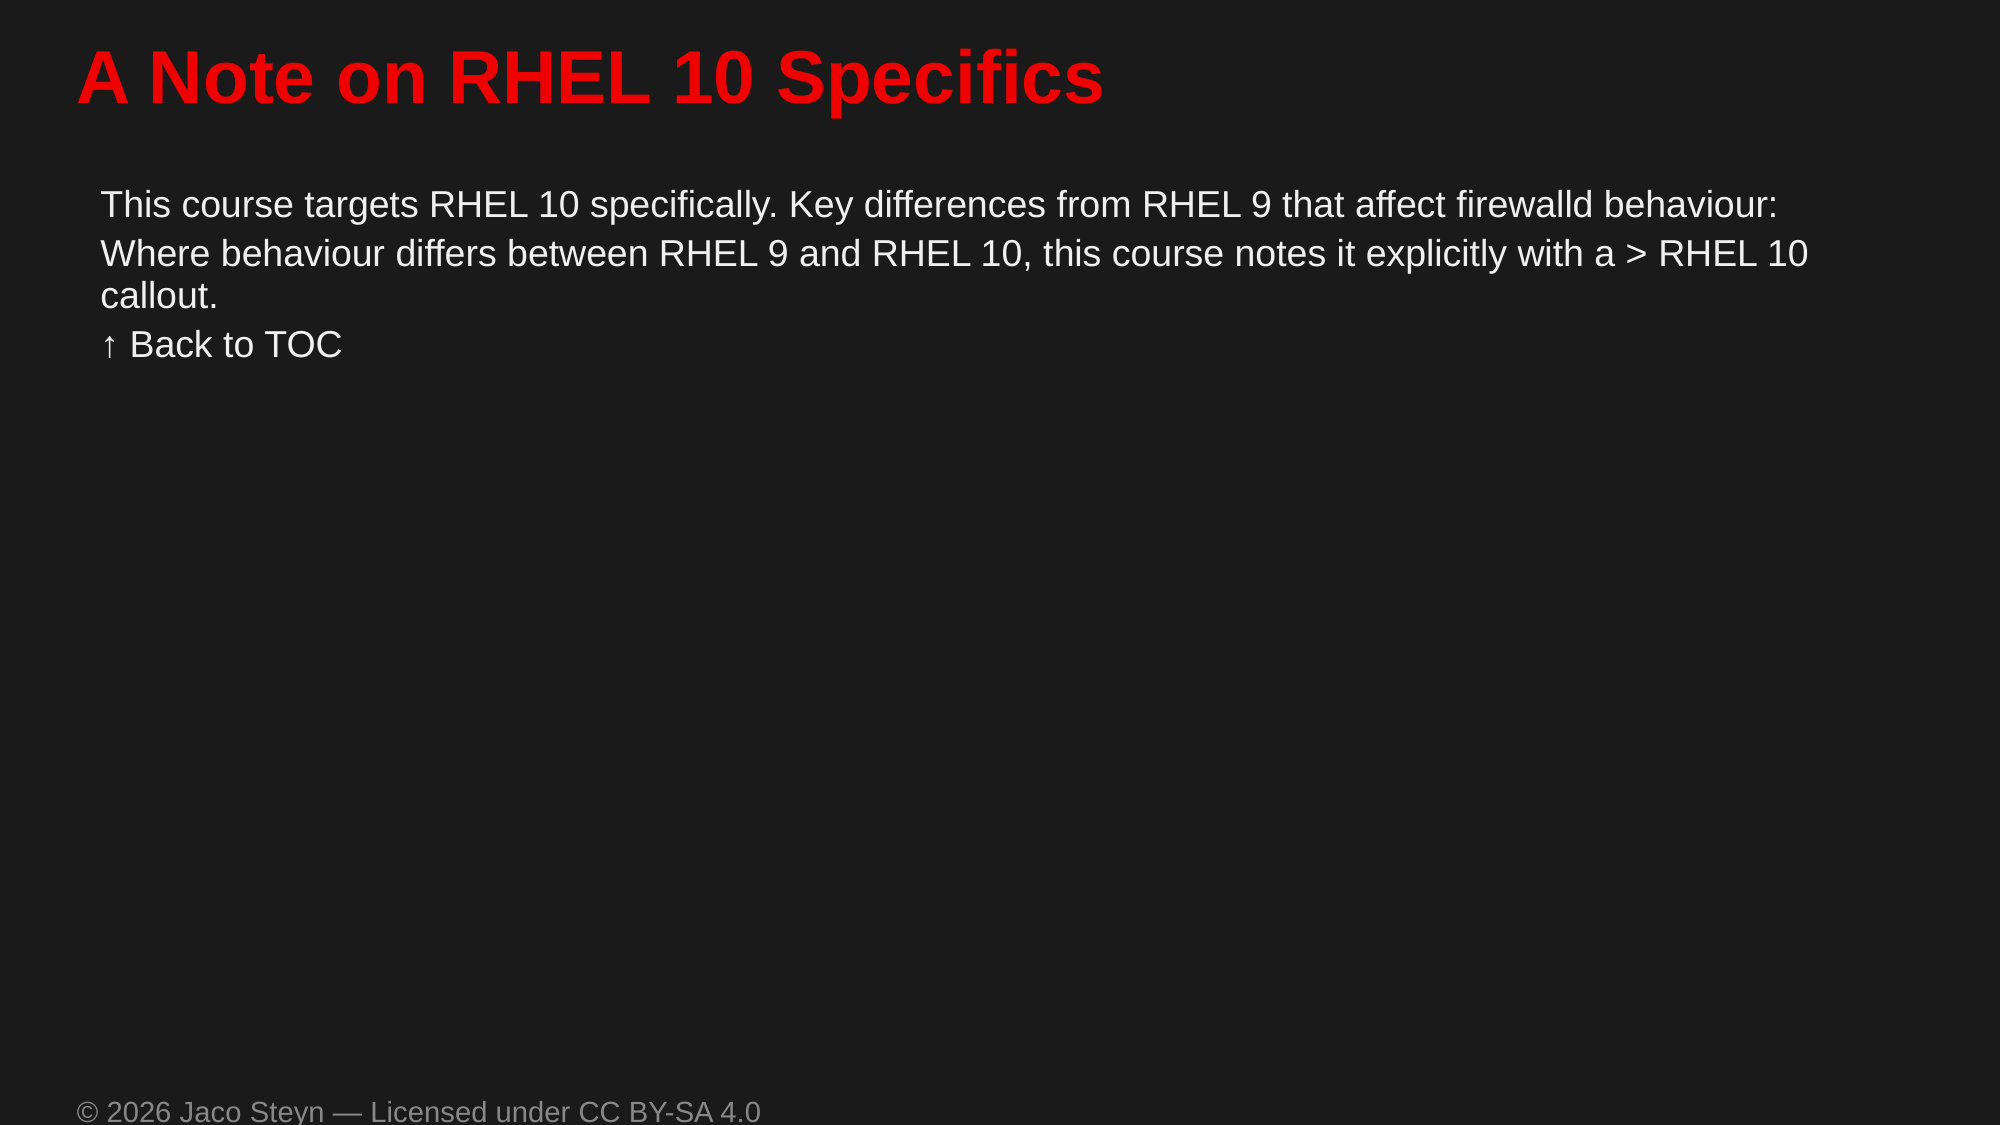

A Note on RHEL 10 Specifics
This course targets RHEL 10 specifically. Key differences from RHEL 9 that affect firewalld behaviour:
Where behaviour differs between RHEL 9 and RHEL 10, this course notes it explicitly with a > RHEL 10 callout.
↑ Back to TOC
© 2026 Jaco Steyn — Licensed under CC BY-SA 4.0